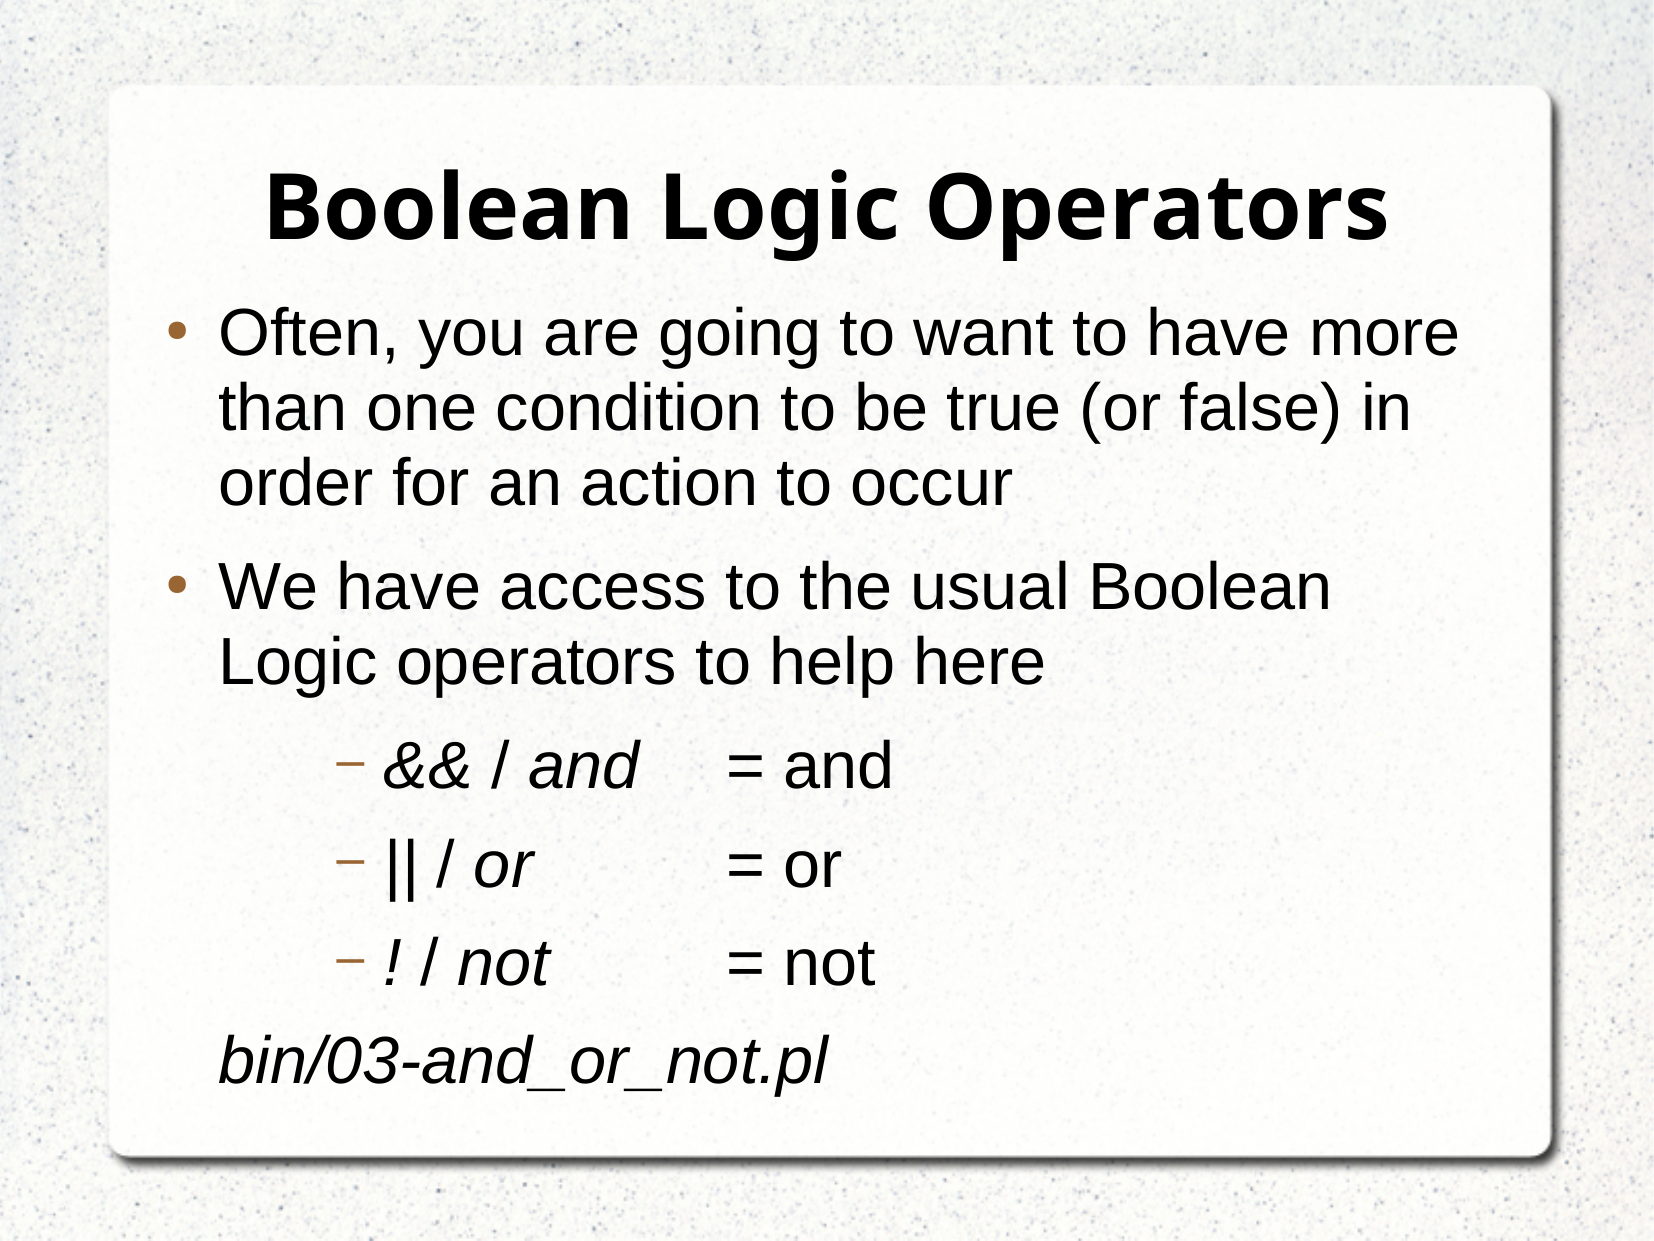

# Boolean Logic Operators
Often, you are going to want to have more than one condition to be true (or false) in order for an action to occur
We have access to the usual Boolean Logic operators to help here
&& / and 	= and
|| / or 			= or
! / not			= not
bin/03-and_or_not.pl